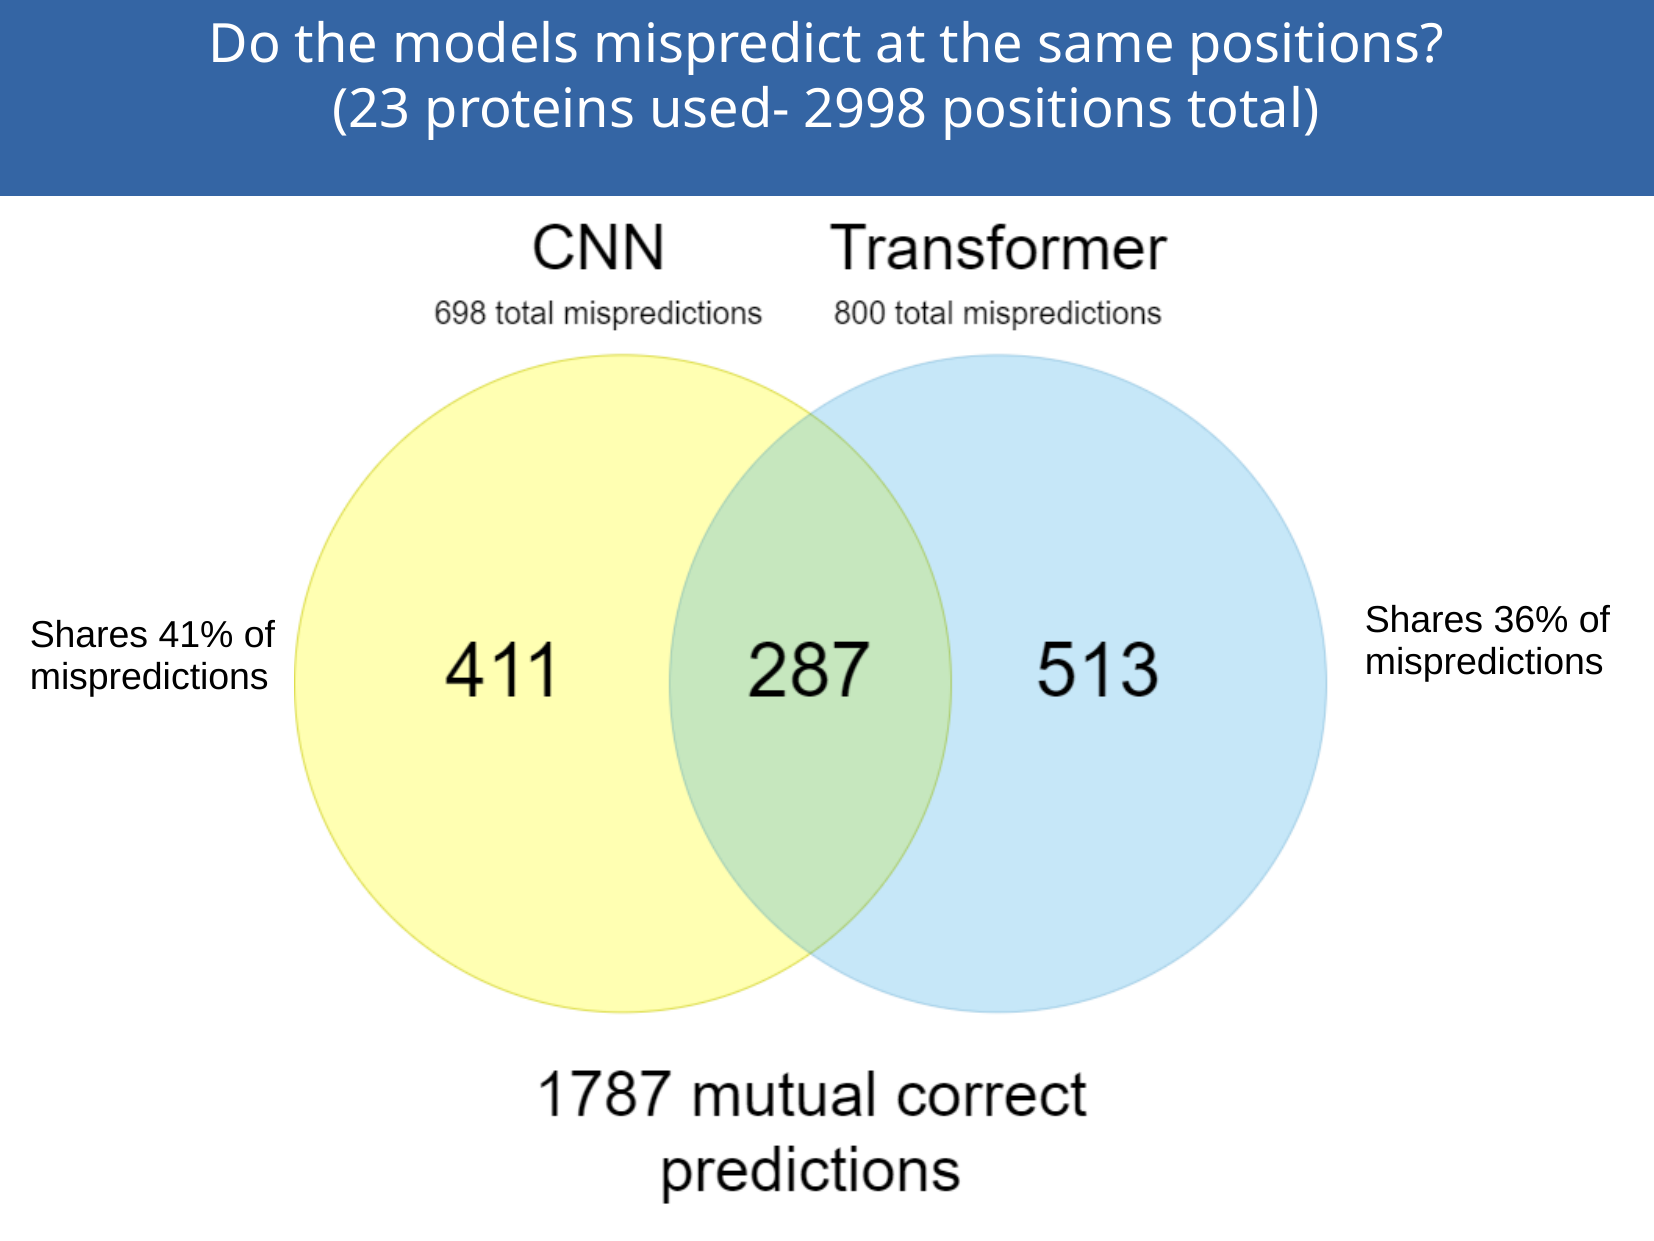

Do the models mispredict at the same positions?
(23 proteins used- 2998 positions total)
Shares 36% of mispredictions
Shares 41% of mispredictions